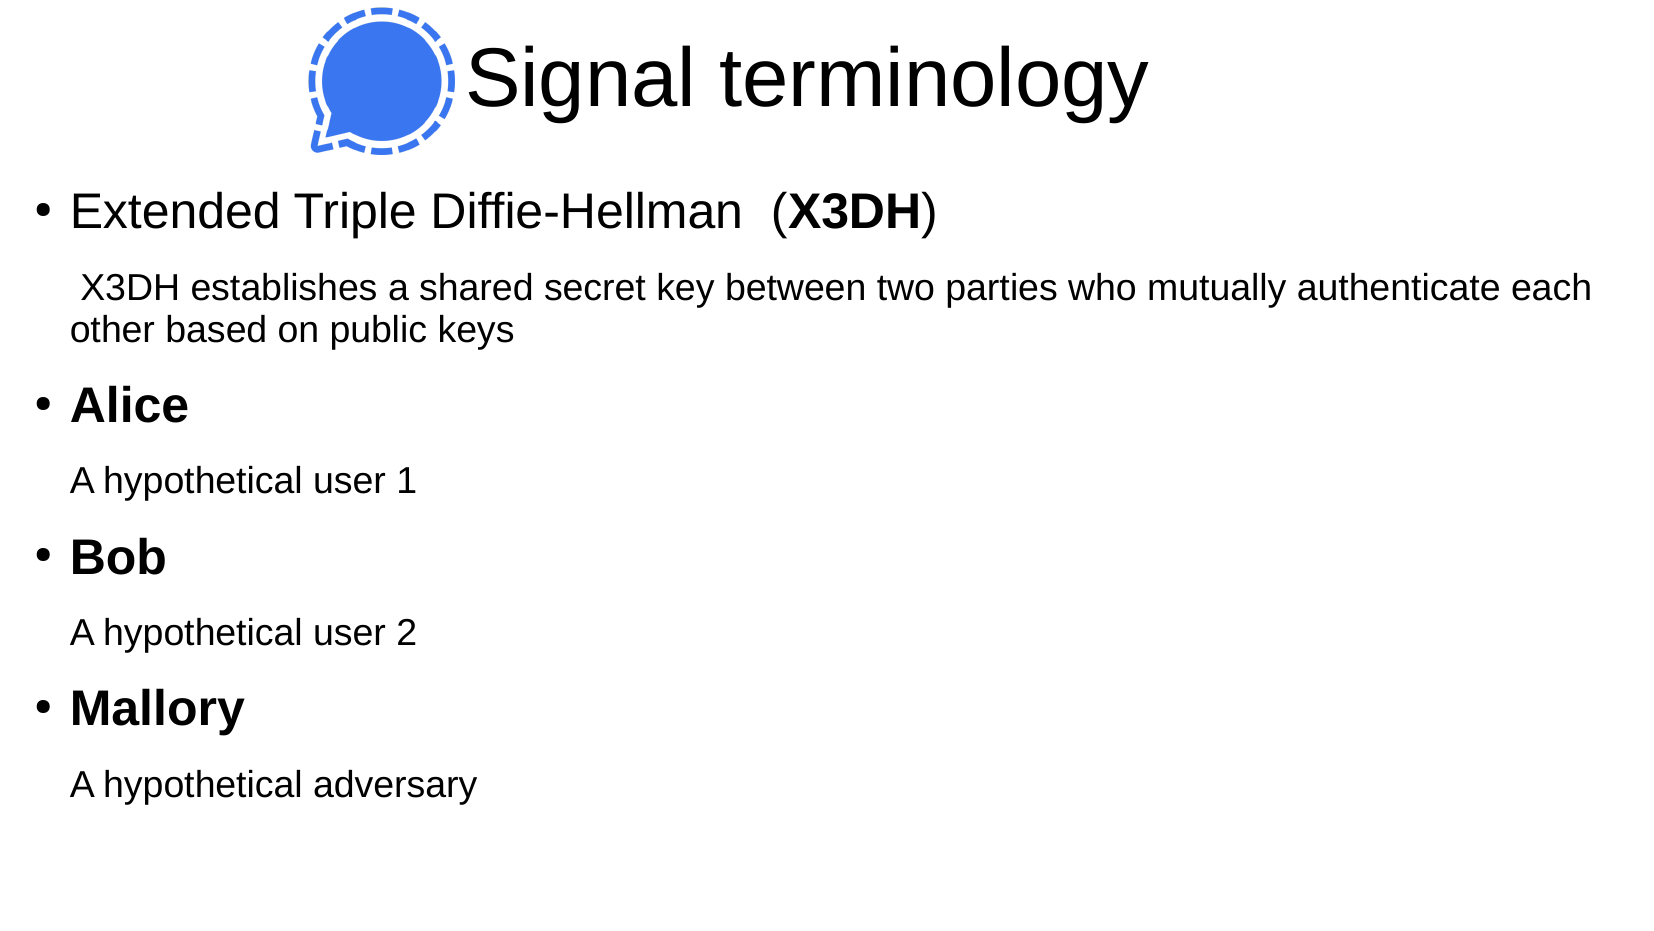

# Signal terminology
Extended Triple Diffie-Hellman (X3DH)
 X3DH establishes a shared secret key between two parties who mutually authenticate each other based on public keys
Alice
A hypothetical user 1
Bob
A hypothetical user 2
Mallory
A hypothetical adversary